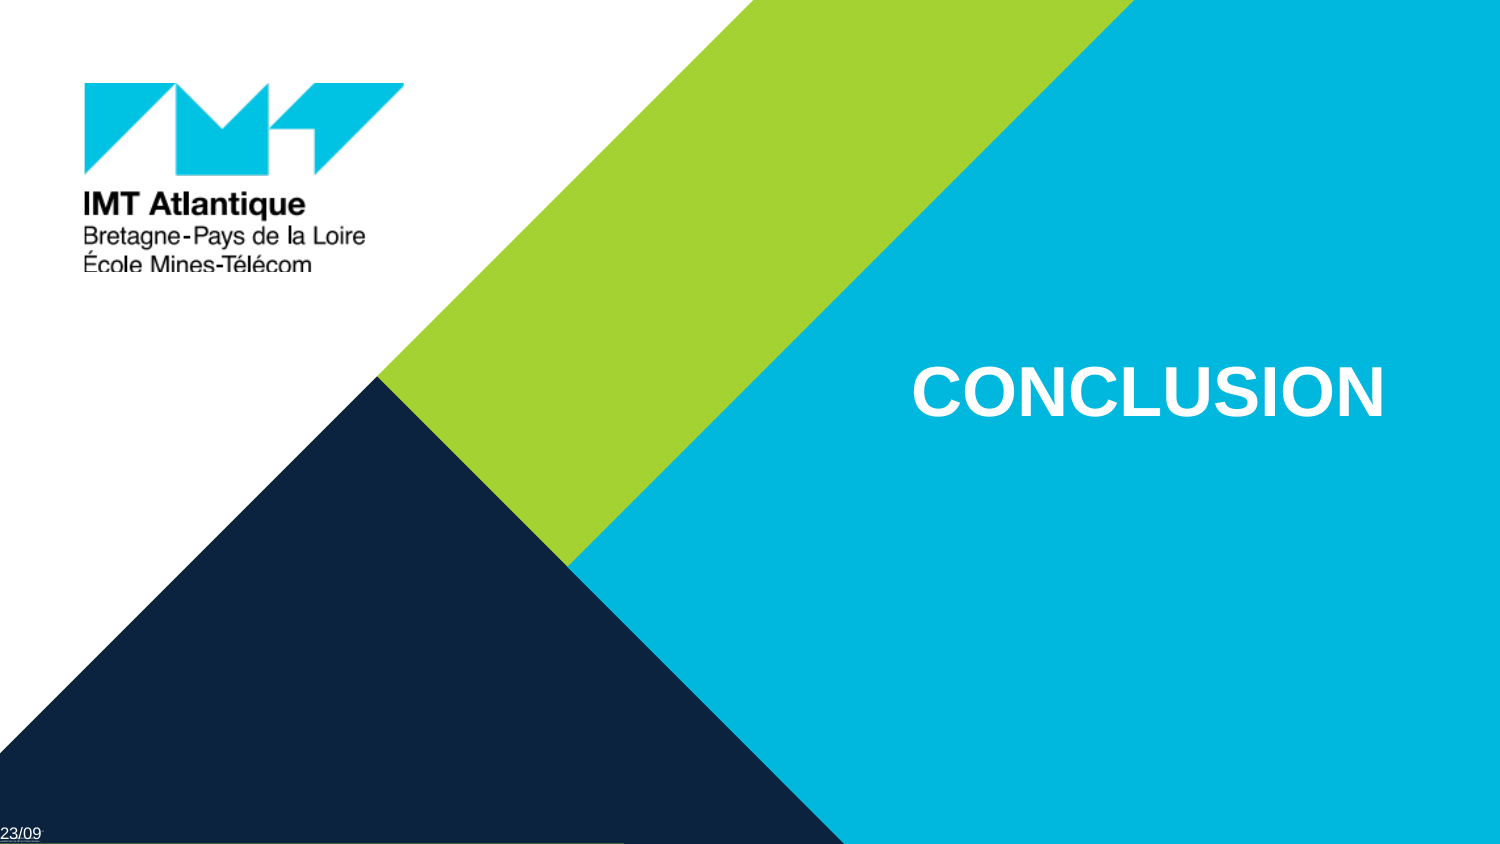

# Conclusion
Titre de la présentation - menu « Insertion / En-tête et pied de page »